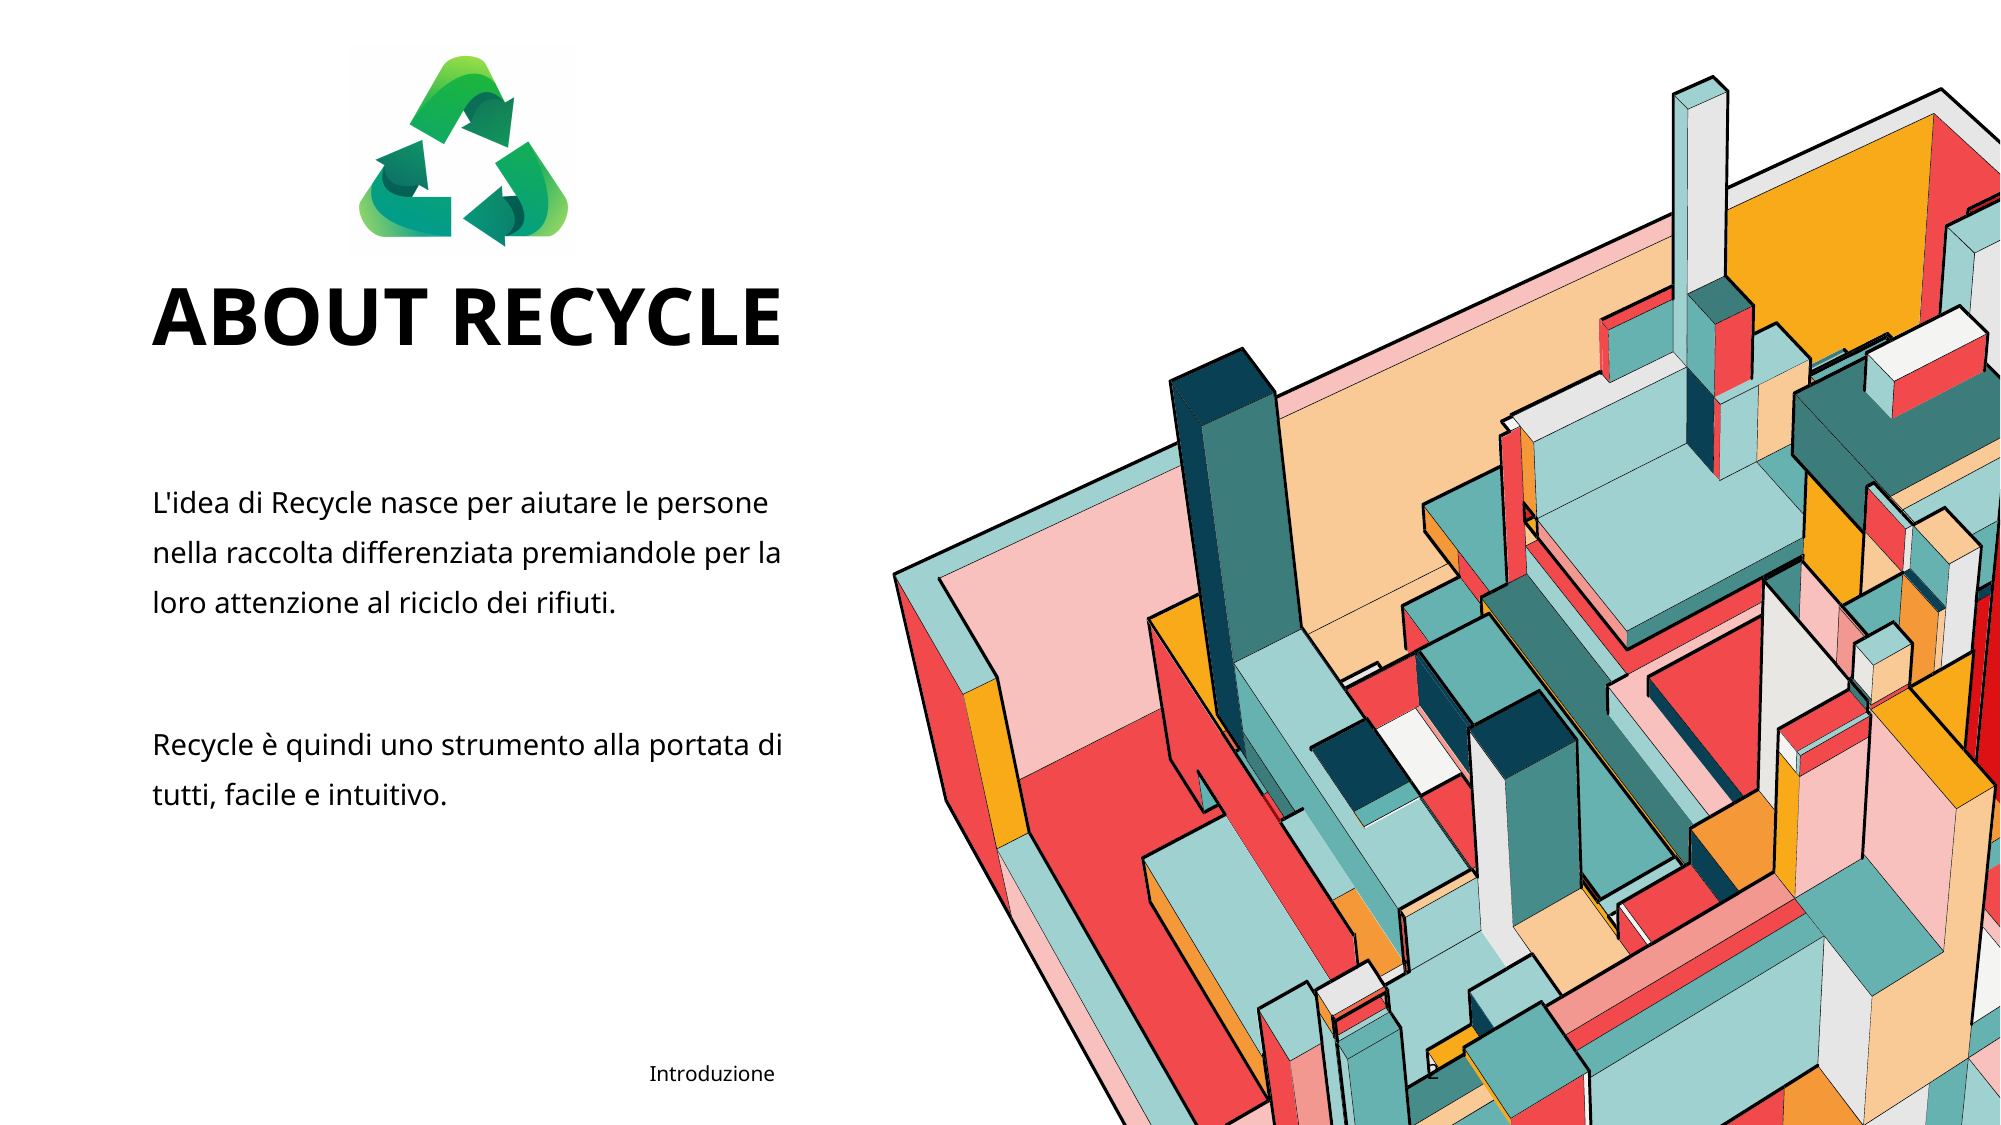

# ABOUT Recycle
L'idea di Recycle nasce per aiutare le persone nella raccolta differenziata premiandole per la loro attenzione al riciclo dei rifiuti.
Recycle è quindi uno strumento alla portata di tutti, facile e intuitivo.
Introduzione